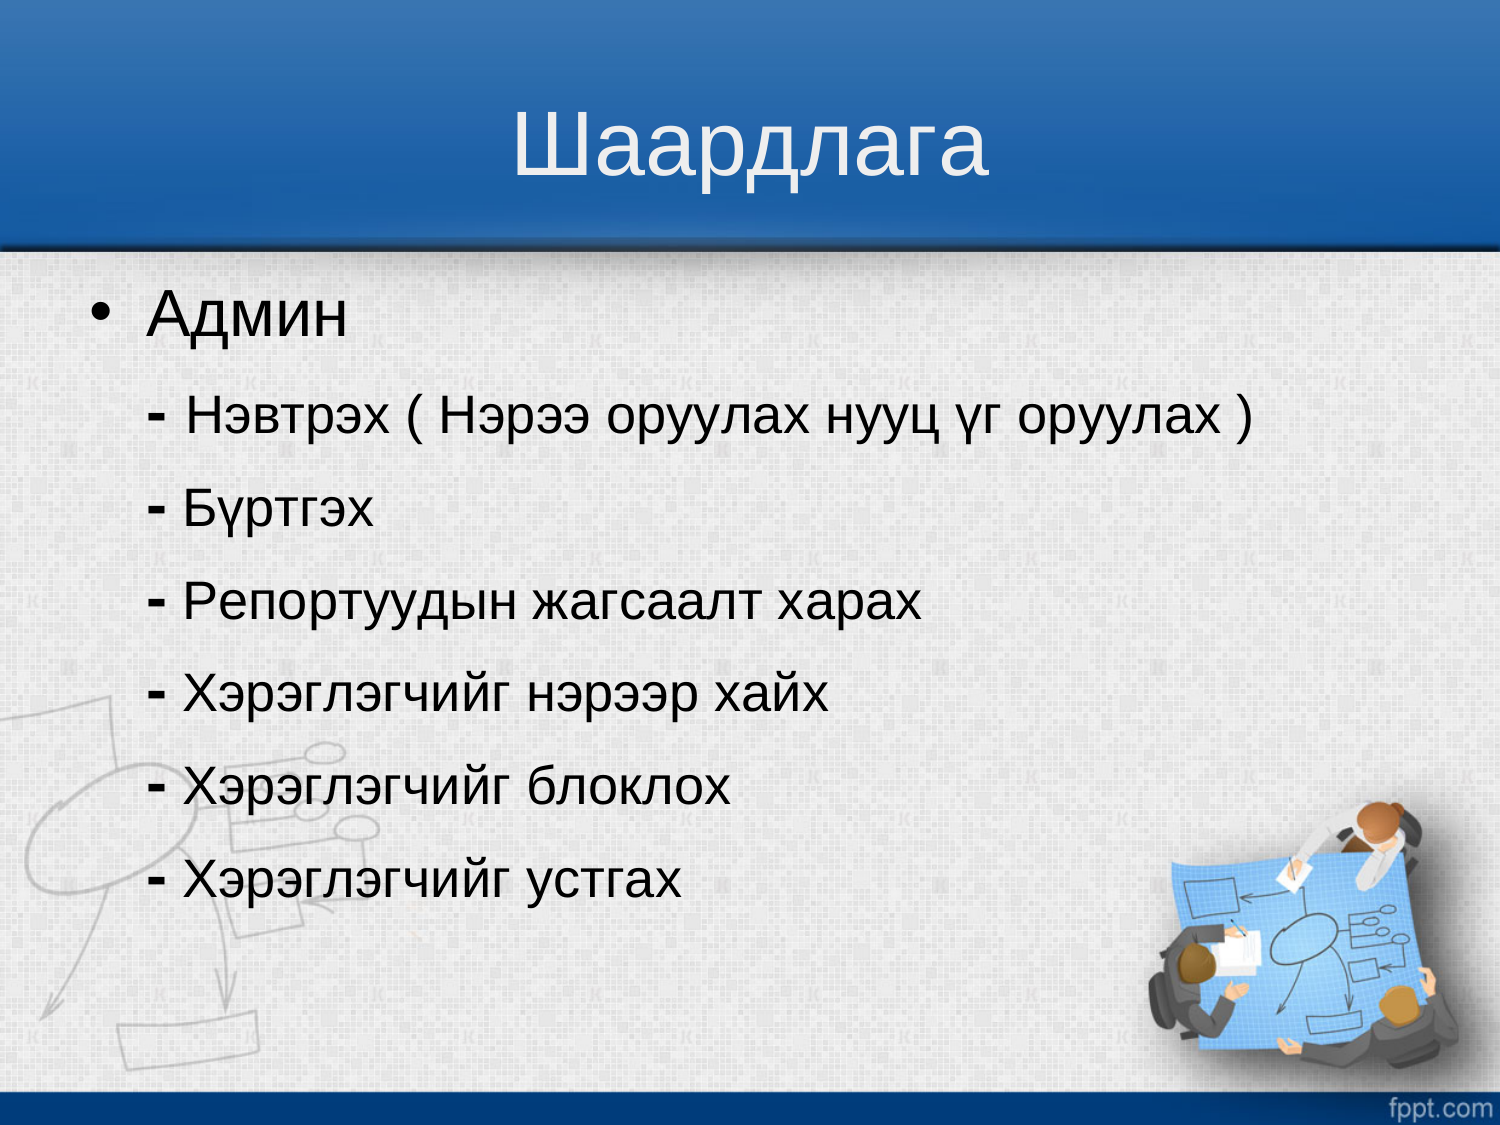

# Шаардлага
Админ
- Нэвтрэх ( Нэрээ оруулах нууц үг оруулах )
- Бүртгэх
- Репортуудын жагсаалт харах
- Хэрэглэгчийг нэрээр хайх
- Хэрэглэгчийг блоклох
- Хэрэглэгчийг устгах